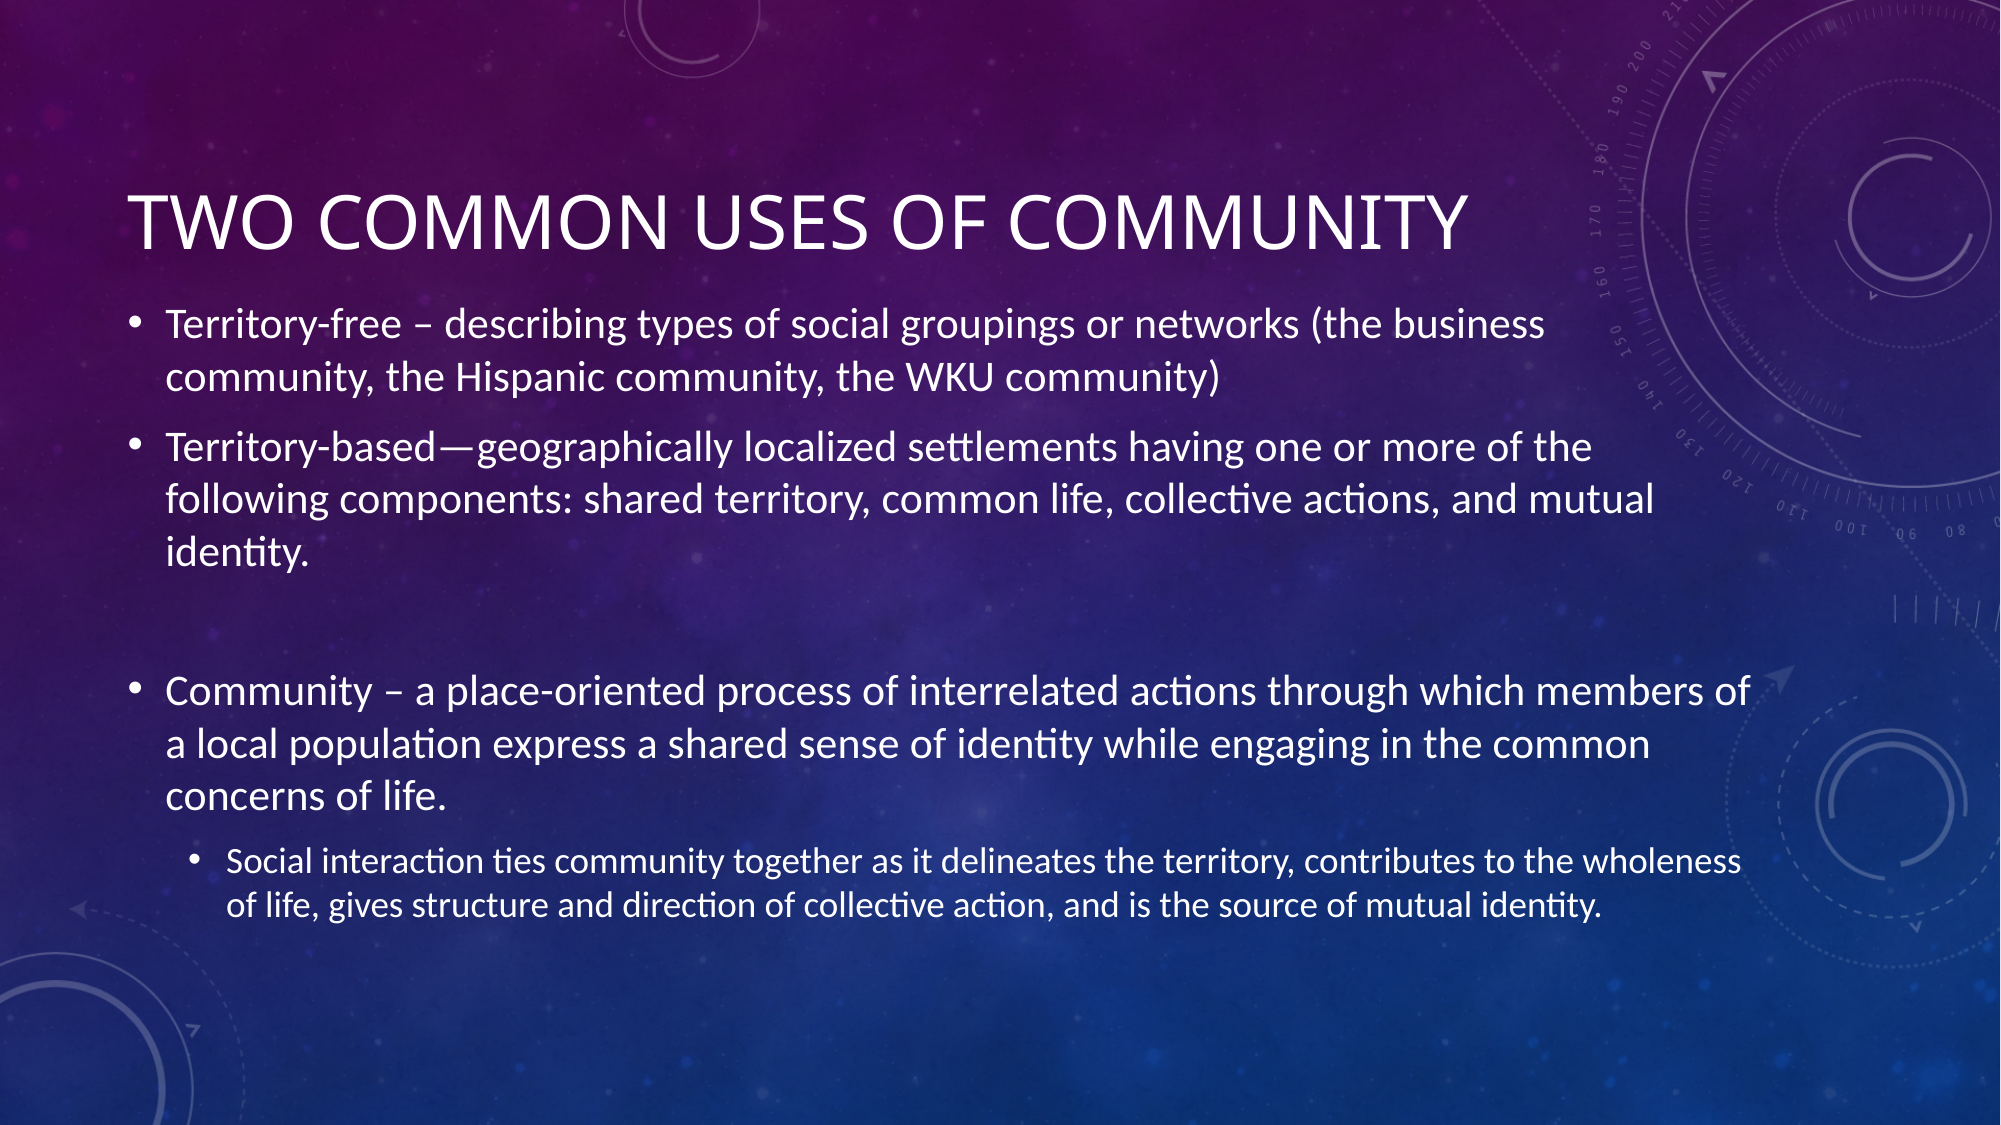

# Two common uses of community
Territory-free – describing types of social groupings or networks (the business community, the Hispanic community, the WKU community)
Territory-based—geographically localized settlements having one or more of the following components: shared territory, common life, collective actions, and mutual identity.
Community – a place-oriented process of interrelated actions through which members of a local population express a shared sense of identity while engaging in the common concerns of life.
Social interaction ties community together as it delineates the territory, contributes to the wholeness of life, gives structure and direction of collective action, and is the source of mutual identity.